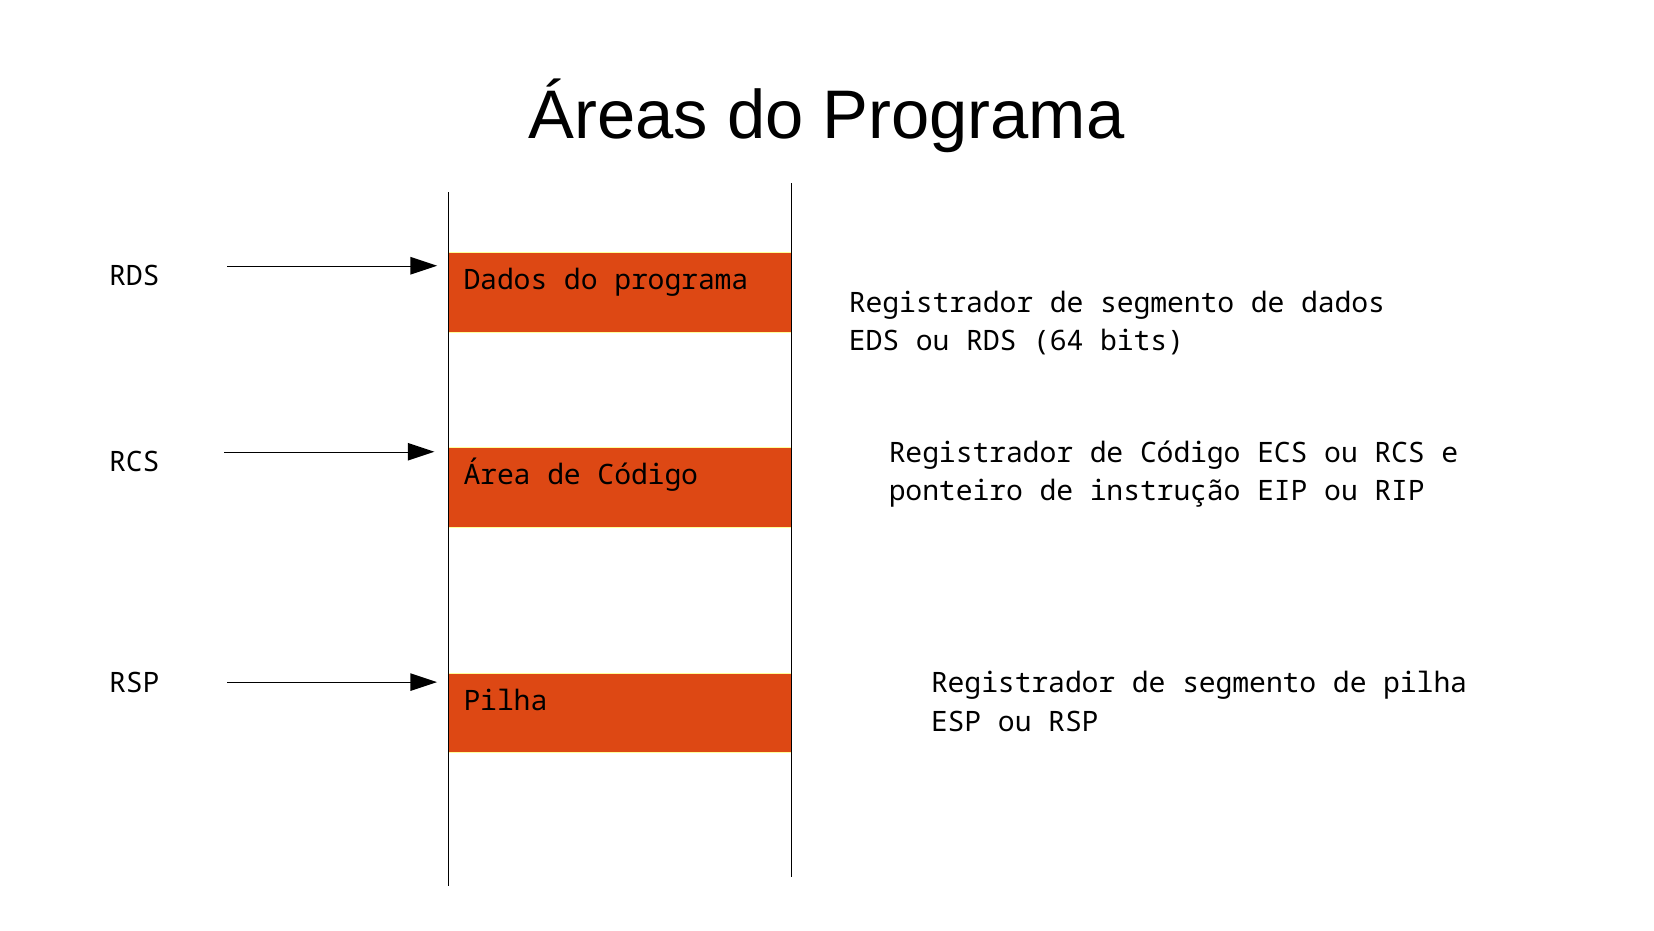

# Áreas do Programa
RDS
Dados do programa
Registrador de segmento de dados
EDS ou RDS (64 bits)
Registrador de Código ECS ou RCS e ponteiro de instrução EIP ou RIP
RCS
Área de Código
RSP
Registrador de segmento de pilha ESP ou RSP
Pilha